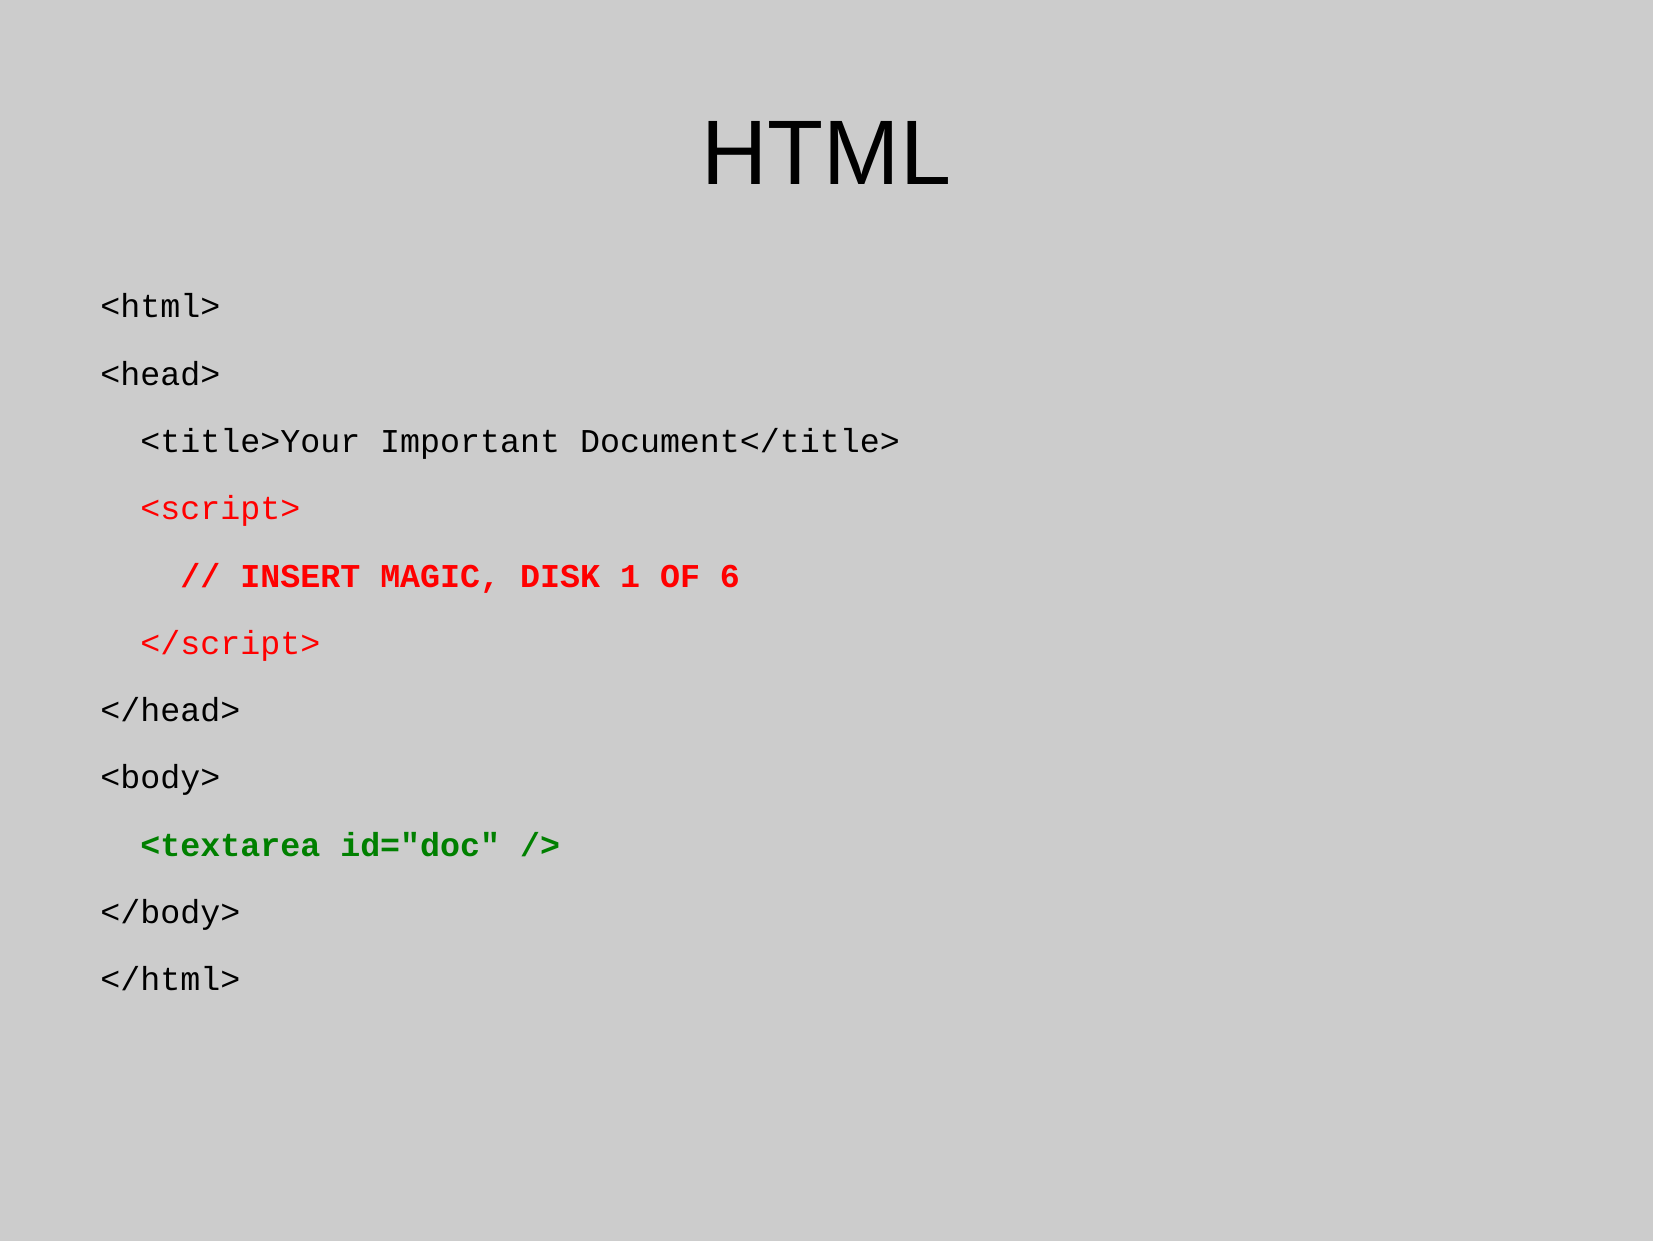

# HTML
<html>
<head>
 <title>Your Important Document</title>
 <script>
 // INSERT MAGIC, DISK 1 OF 6
 </script>
</head>
<body>
 <textarea id="doc" />
</body>
</html>